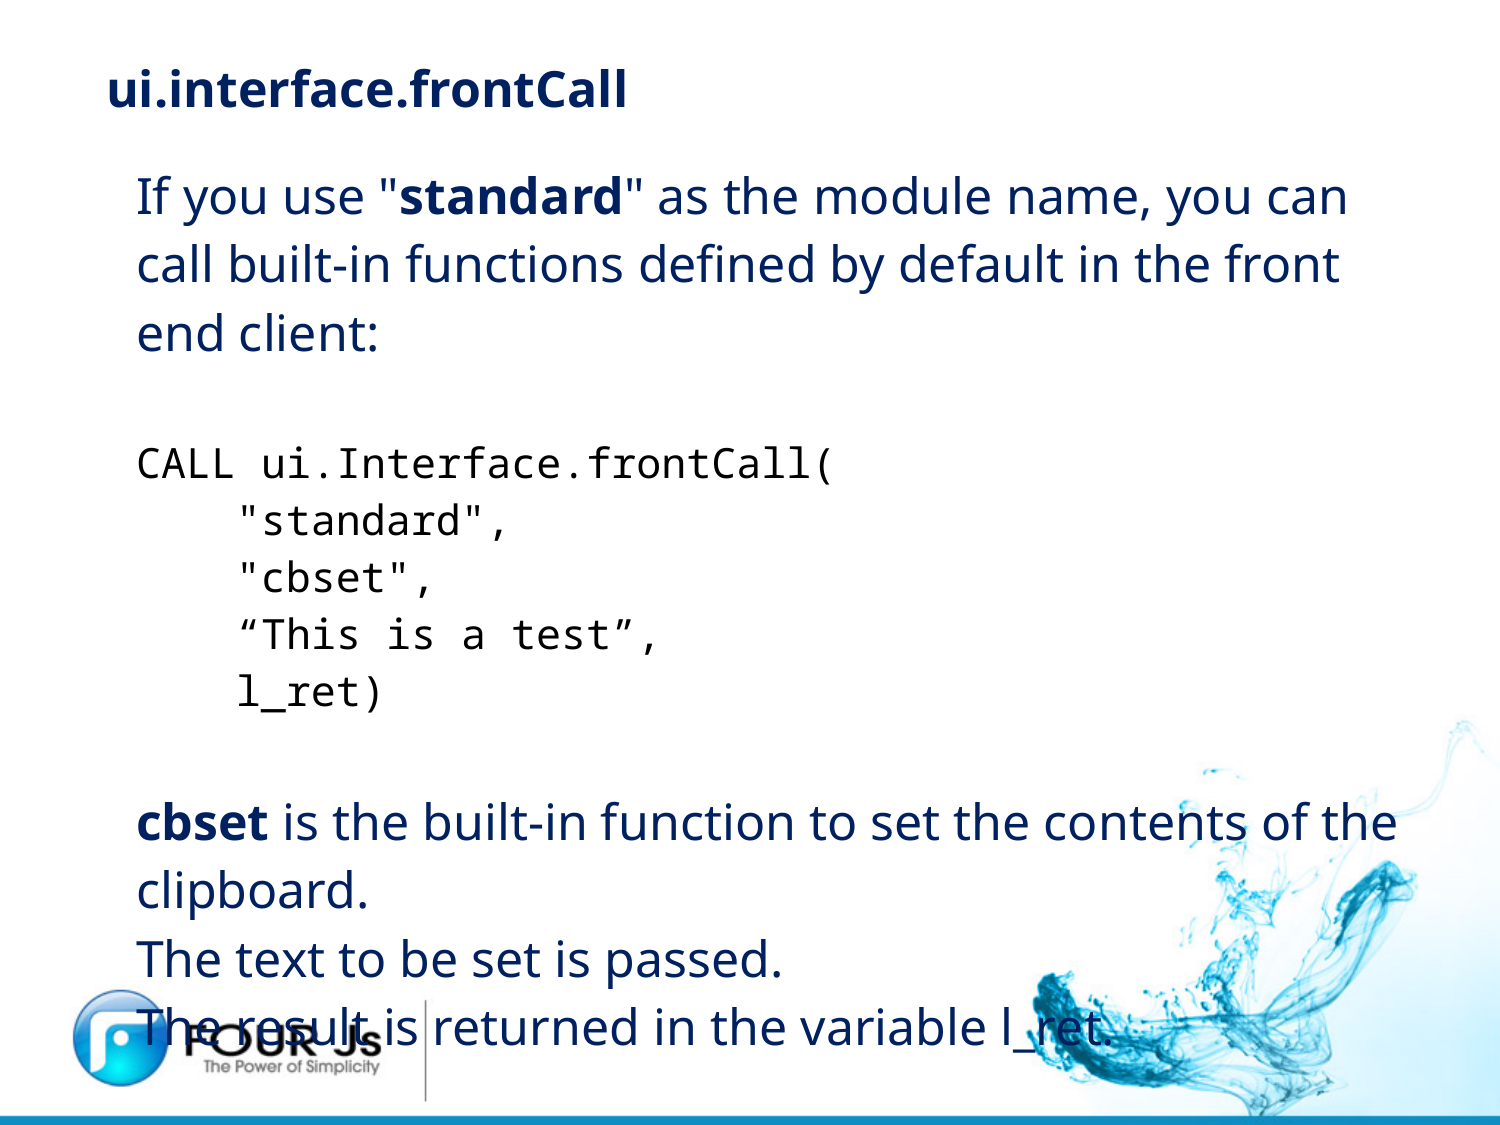

# ui.interface.frontCall
If you use "standard" as the module name, you can call built-in functions defined by default in the front end client:
CALL ui.Interface.frontCall(
 "standard",
 "cbset",
 “This is a test”,
 l_ret)
cbset is the built-in function to set the contents of the clipboard.
The text to be set is passed.
The result is returned in the variable l_ret.